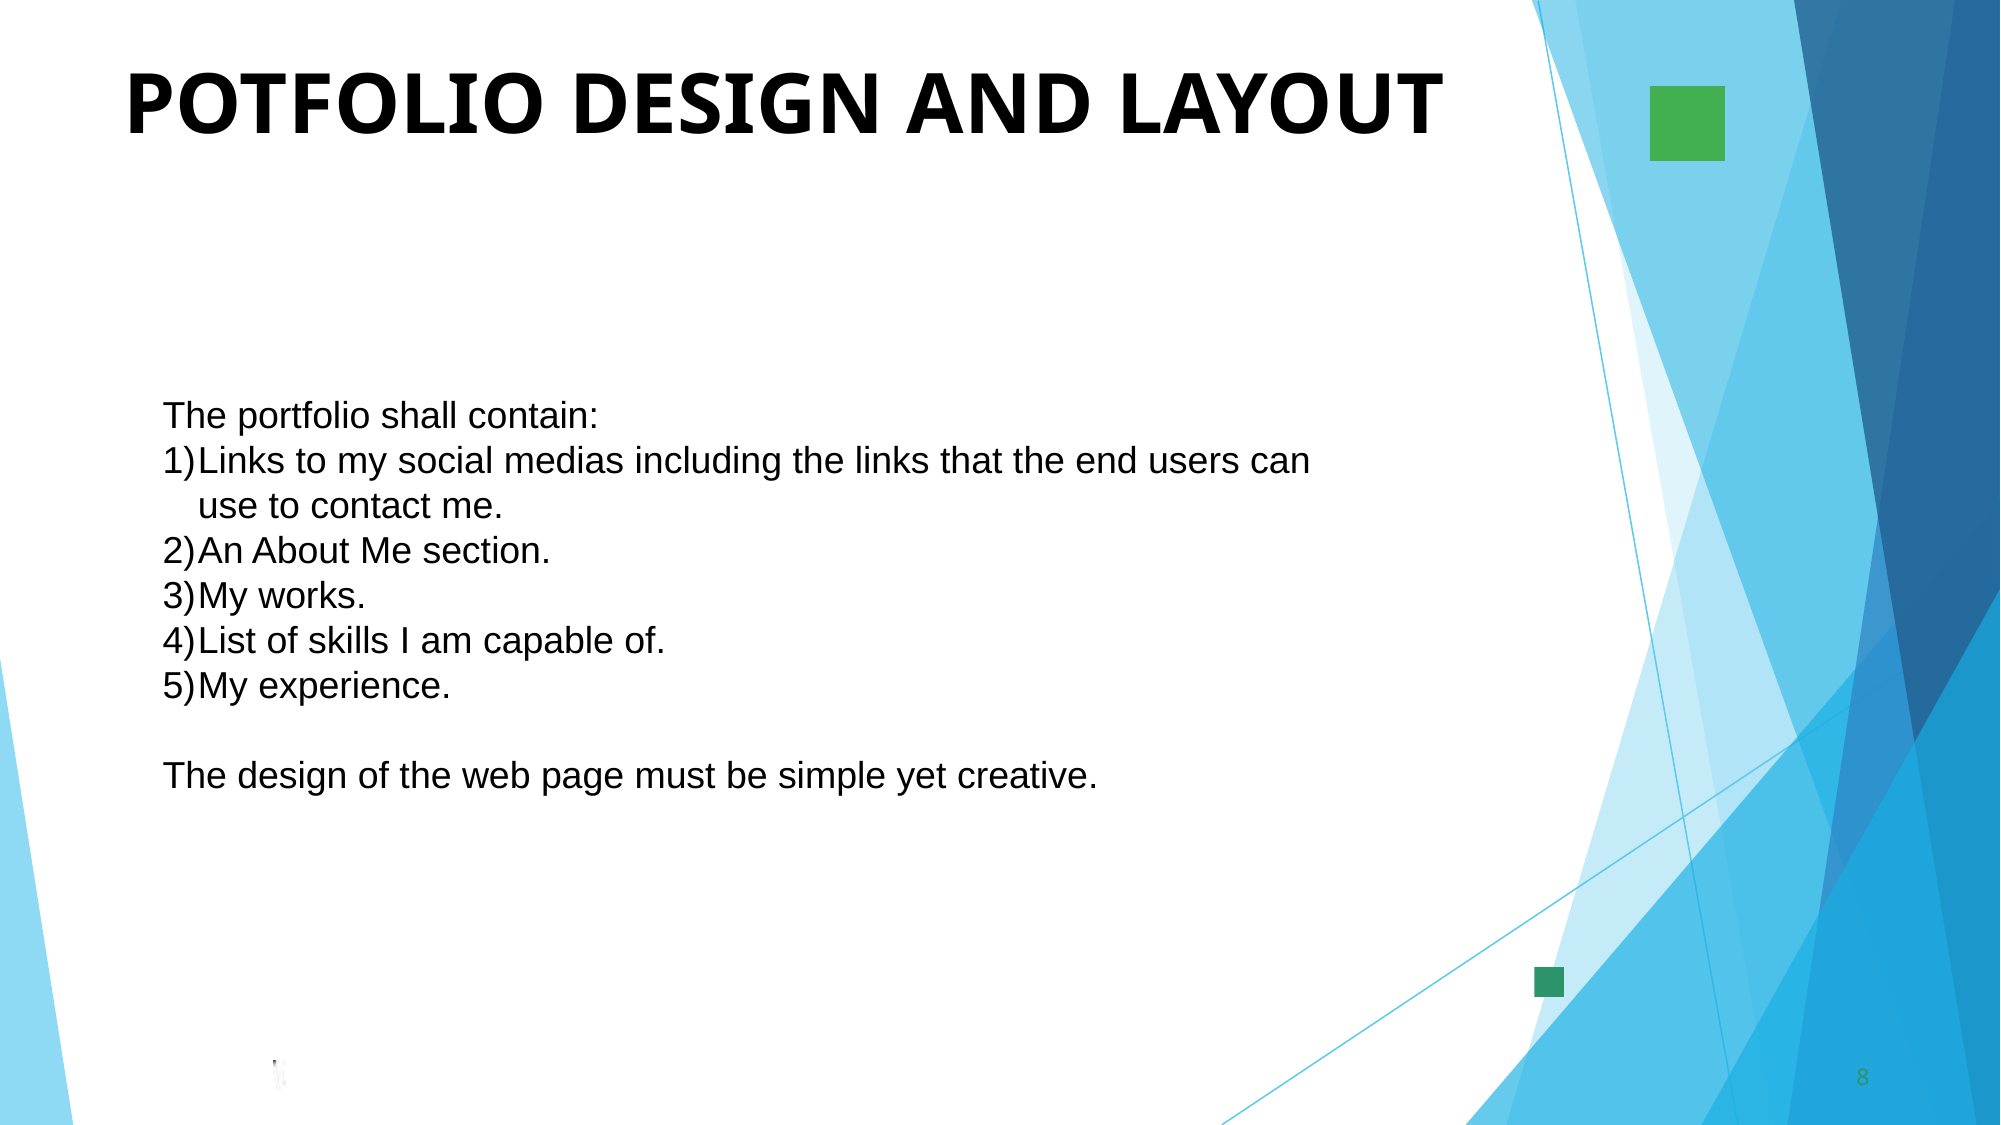

POTFOLIO DESIGN AND LAYOUT
The portfolio shall contain:
Links to my social medias including the links that the end users can use to contact me.
An About Me section.
My works.
List of skills I am capable of.
My experience.
The design of the web page must be simple yet creative.